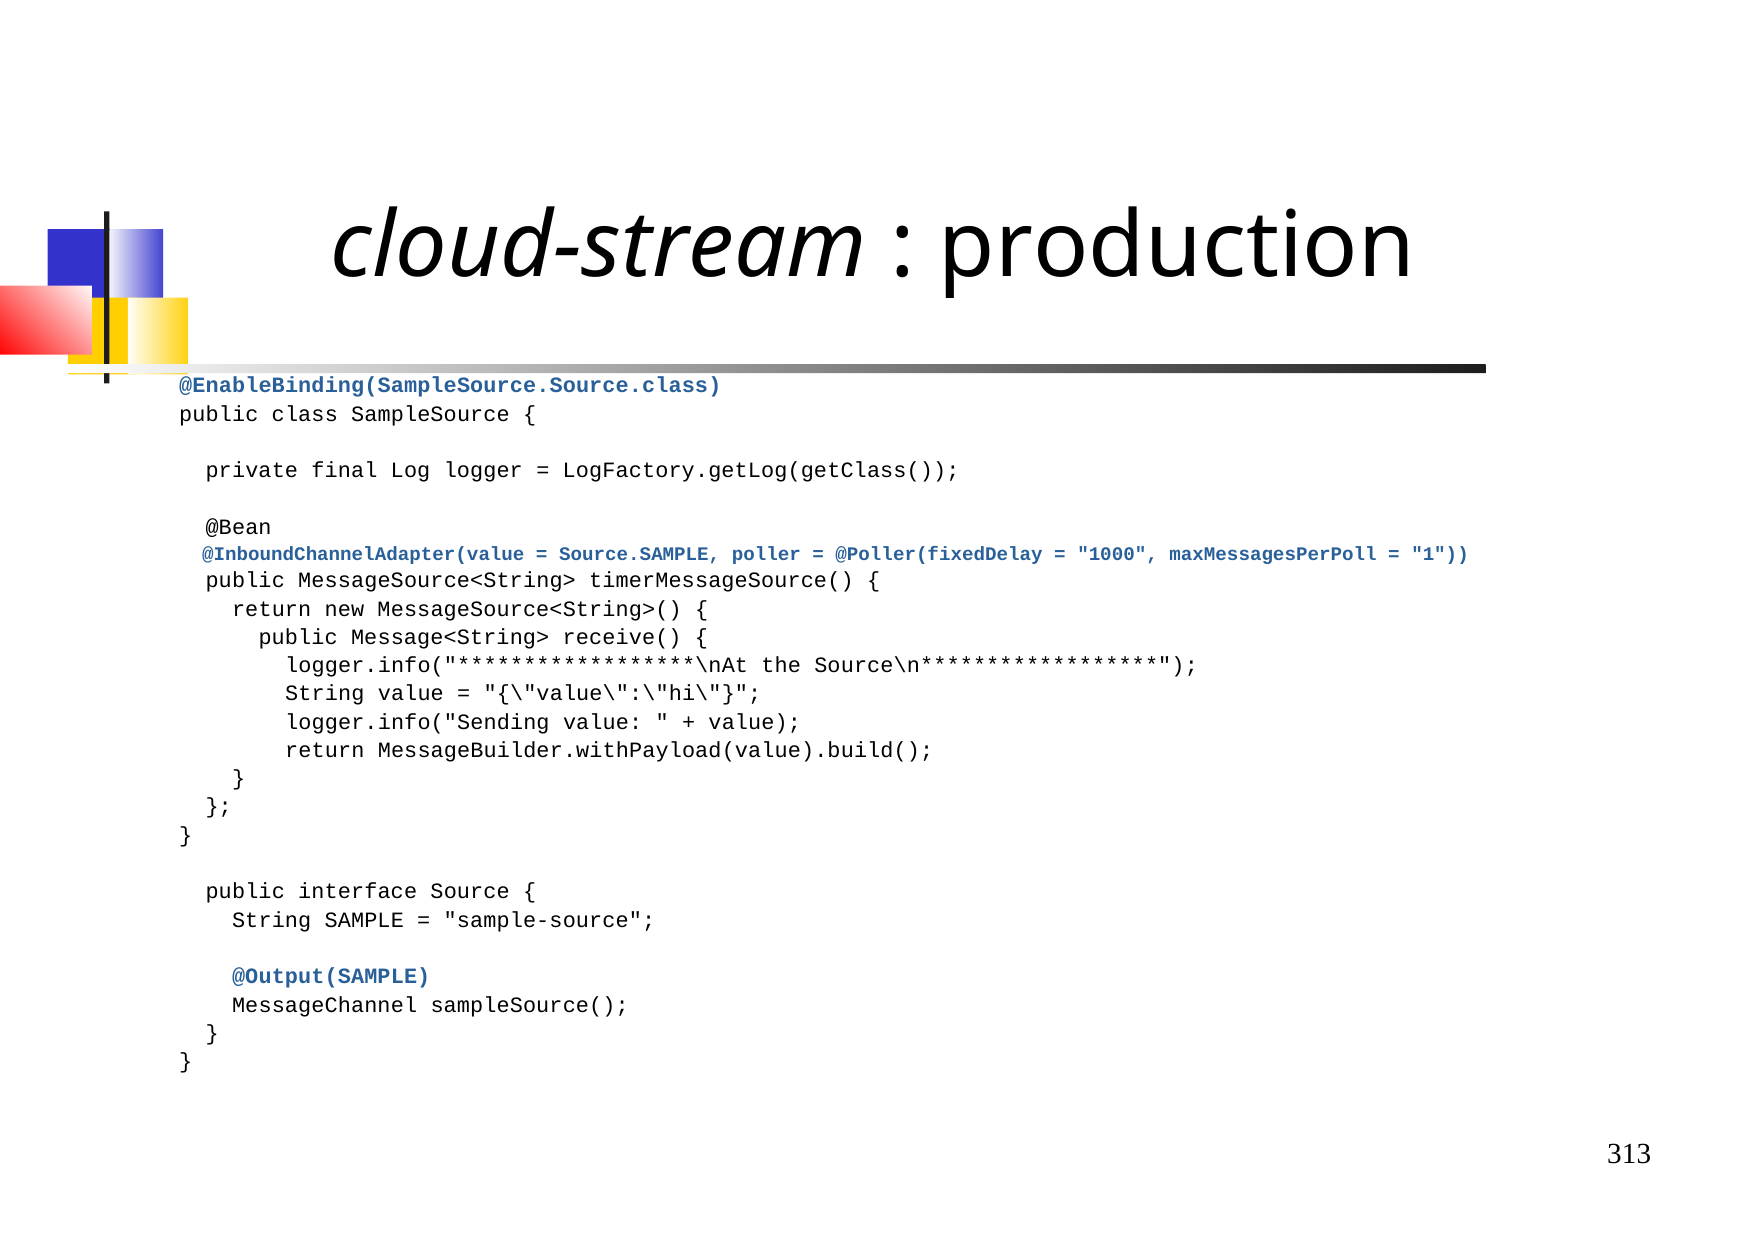

# cloud-stream : production
@EnableBinding(SampleSource.Source.class)
public class SampleSource {
 private final Log logger = LogFactory.getLog(getClass());
 @Bean
 @InboundChannelAdapter(value = Source.SAMPLE, poller = @Poller(fixedDelay = "1000", maxMessagesPerPoll = "1"))
 public MessageSource<String> timerMessageSource() {
 return new MessageSource<String>() {
 public Message<String> receive() {
 logger.info("******************\nAt the Source\n******************");
 String value = "{\"value\":\"hi\"}";
 logger.info("Sending value: " + value);
 return MessageBuilder.withPayload(value).build();
 }
 };
}
 public interface Source {
 String SAMPLE = "sample-source";
 @Output(SAMPLE)
 MessageChannel sampleSource();
 }
}